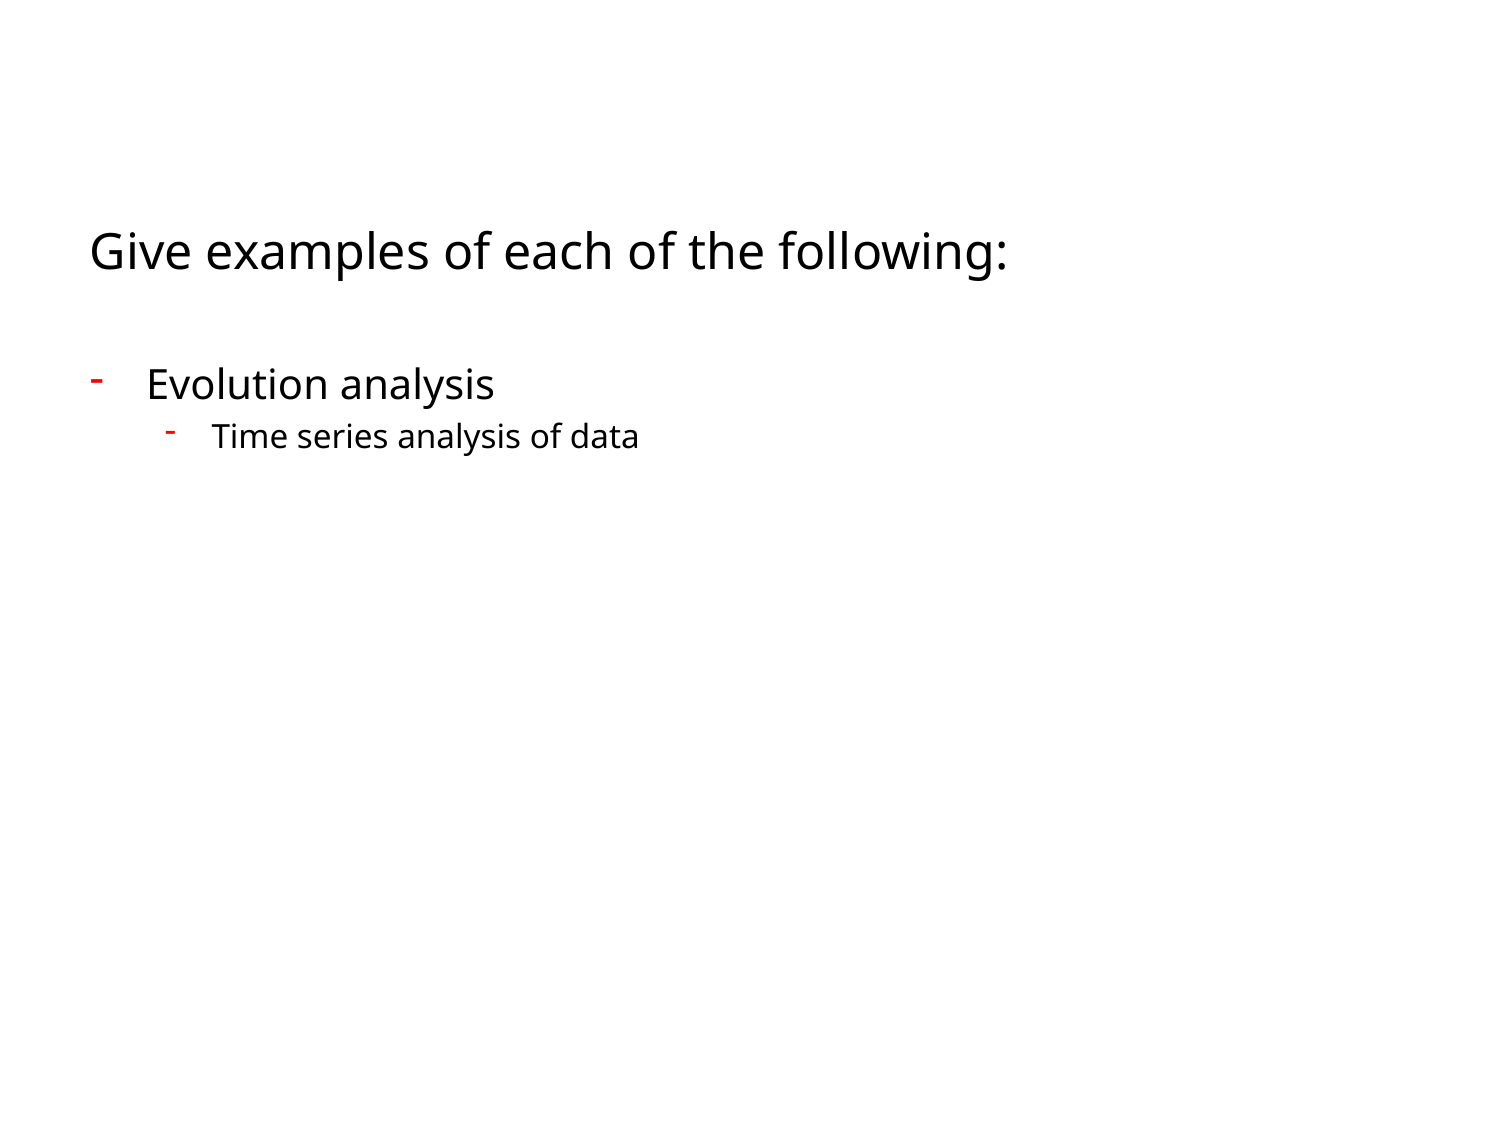

# Give examples of each of the following:
Evolution analysis
Time series analysis of data